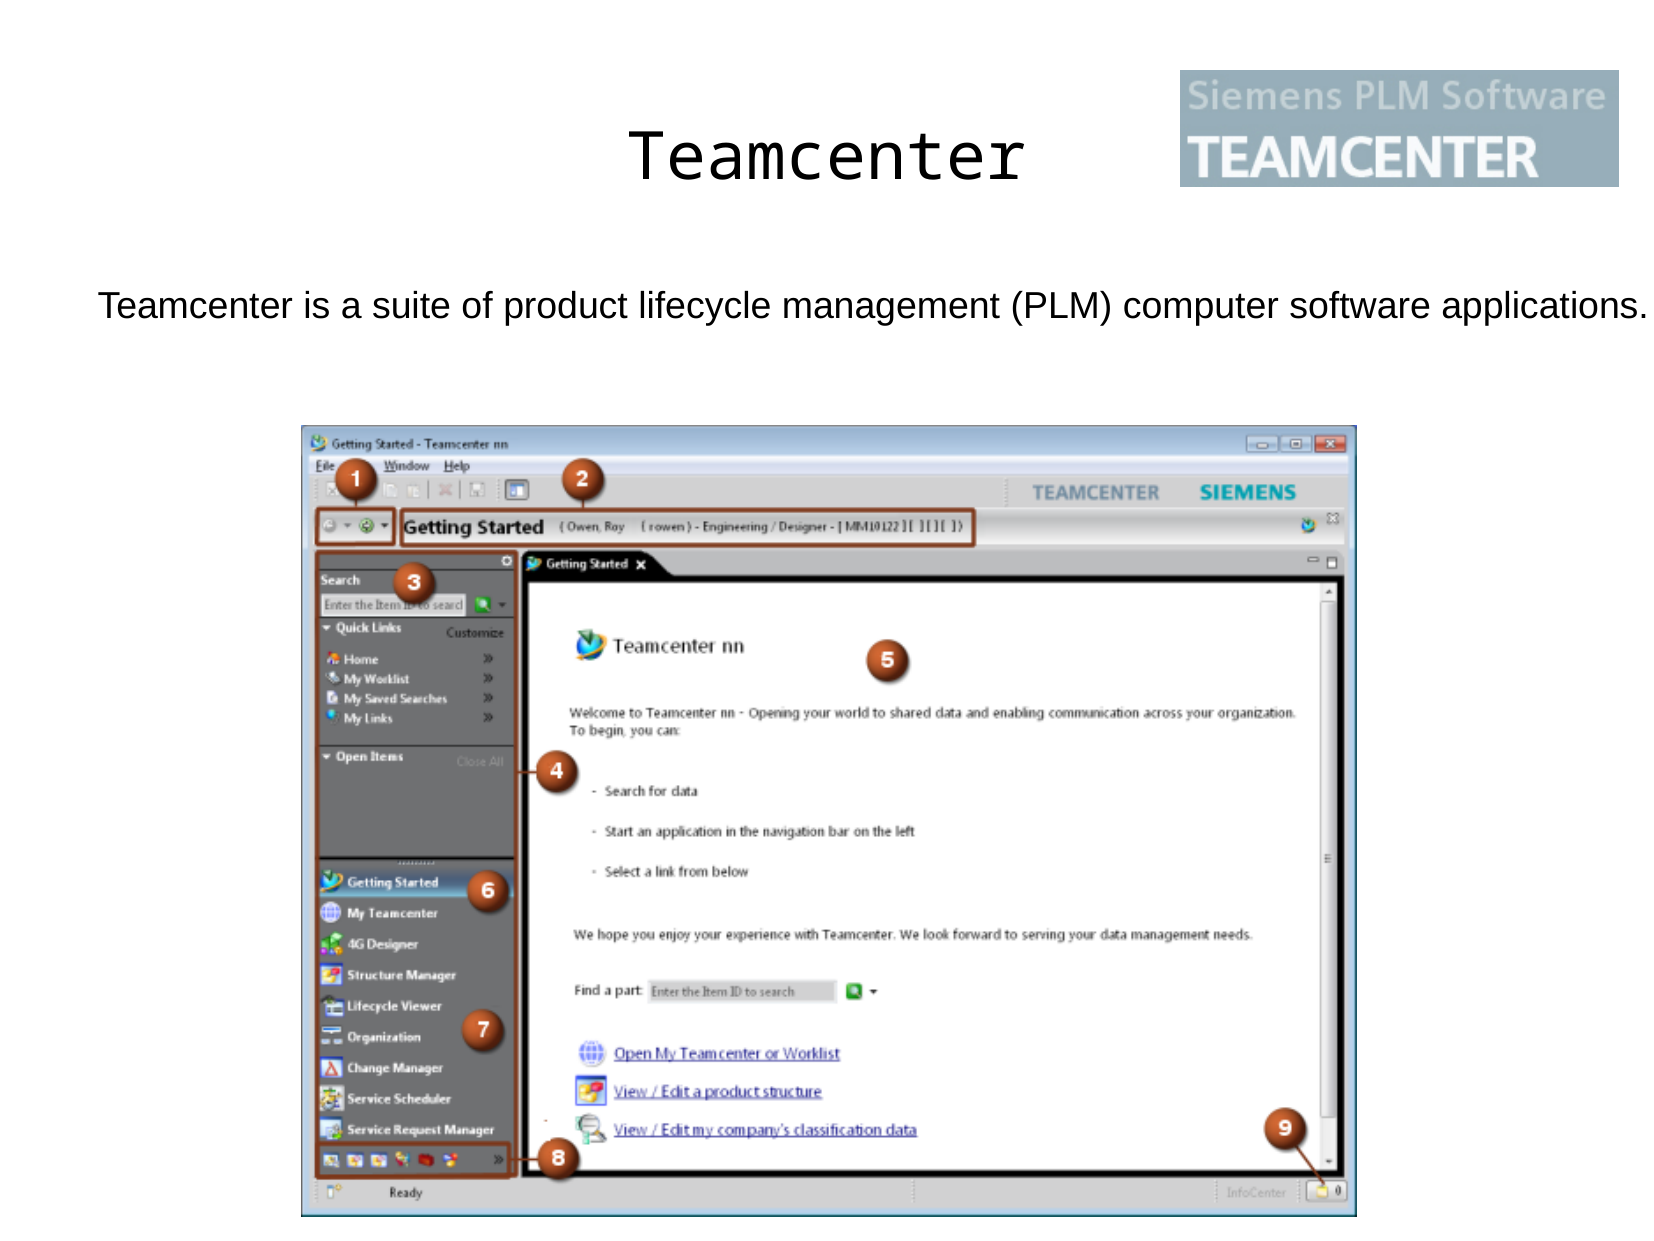

# Teamcenter
Teamcenter is a suite of product lifecycle management (PLM) computer software applications.